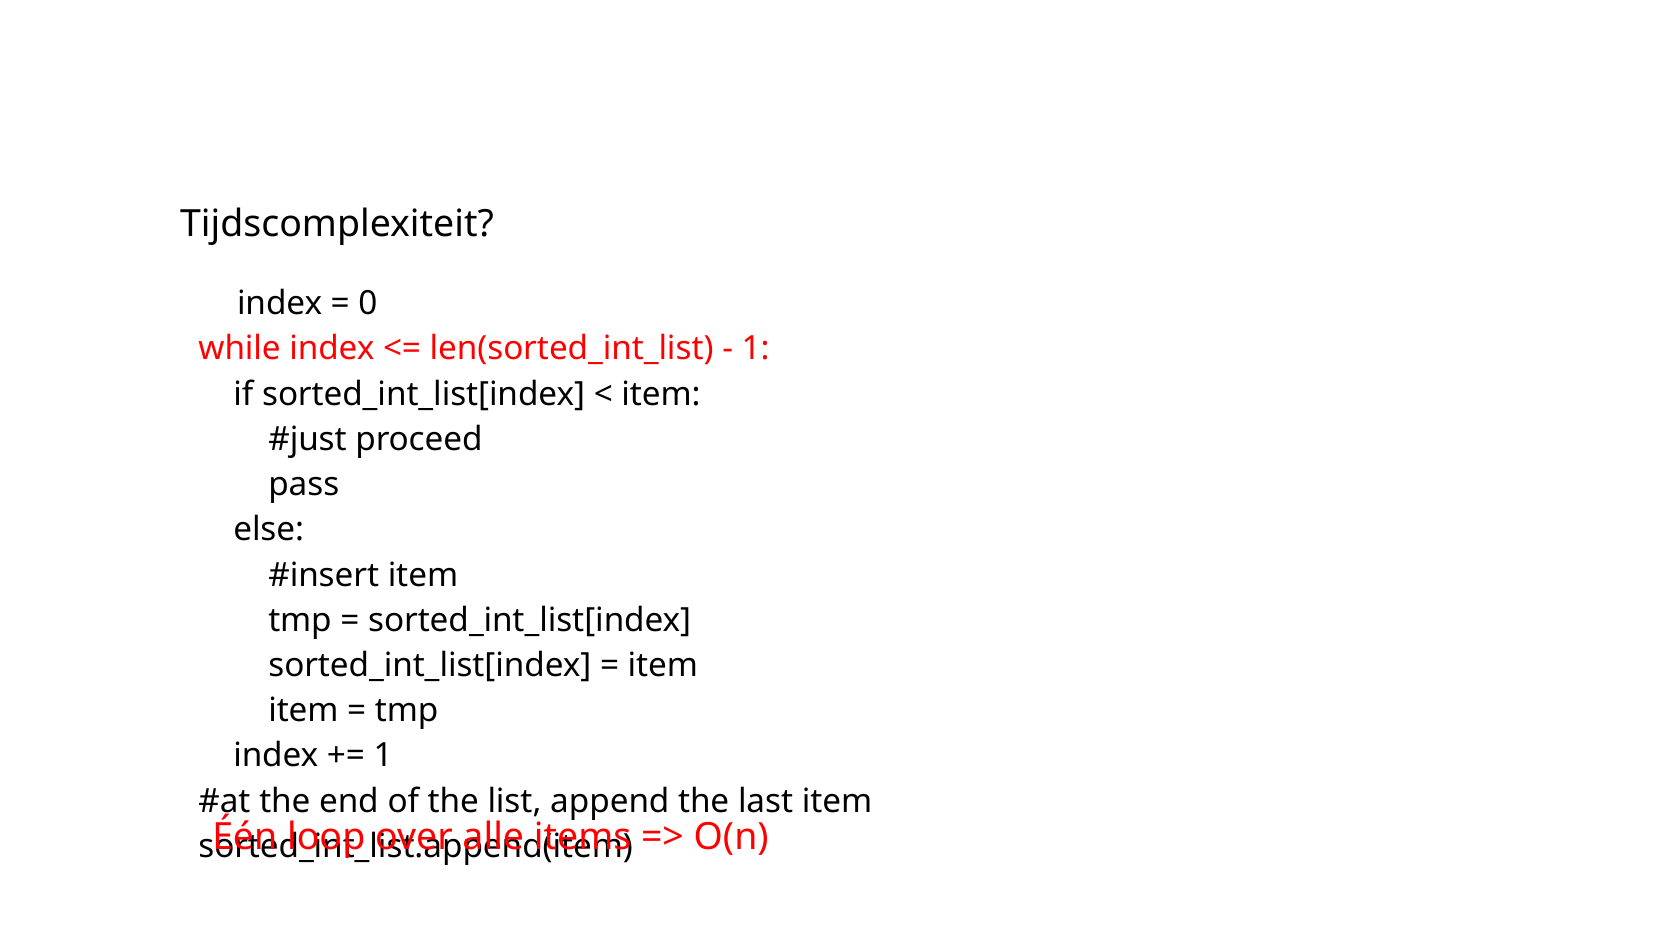

Tijdscomplexiteit?
 	index = 0
 while index <= len(sorted_int_list) - 1:
 if sorted_int_list[index] < item:
 #just proceed
 pass
 else:
 #insert item
 tmp = sorted_int_list[index]
 sorted_int_list[index] = item
 item = tmp
 index += 1
 #at the end of the list, append the last item
 sorted_int_list.append(item)
Één loop over alle items => O(n)